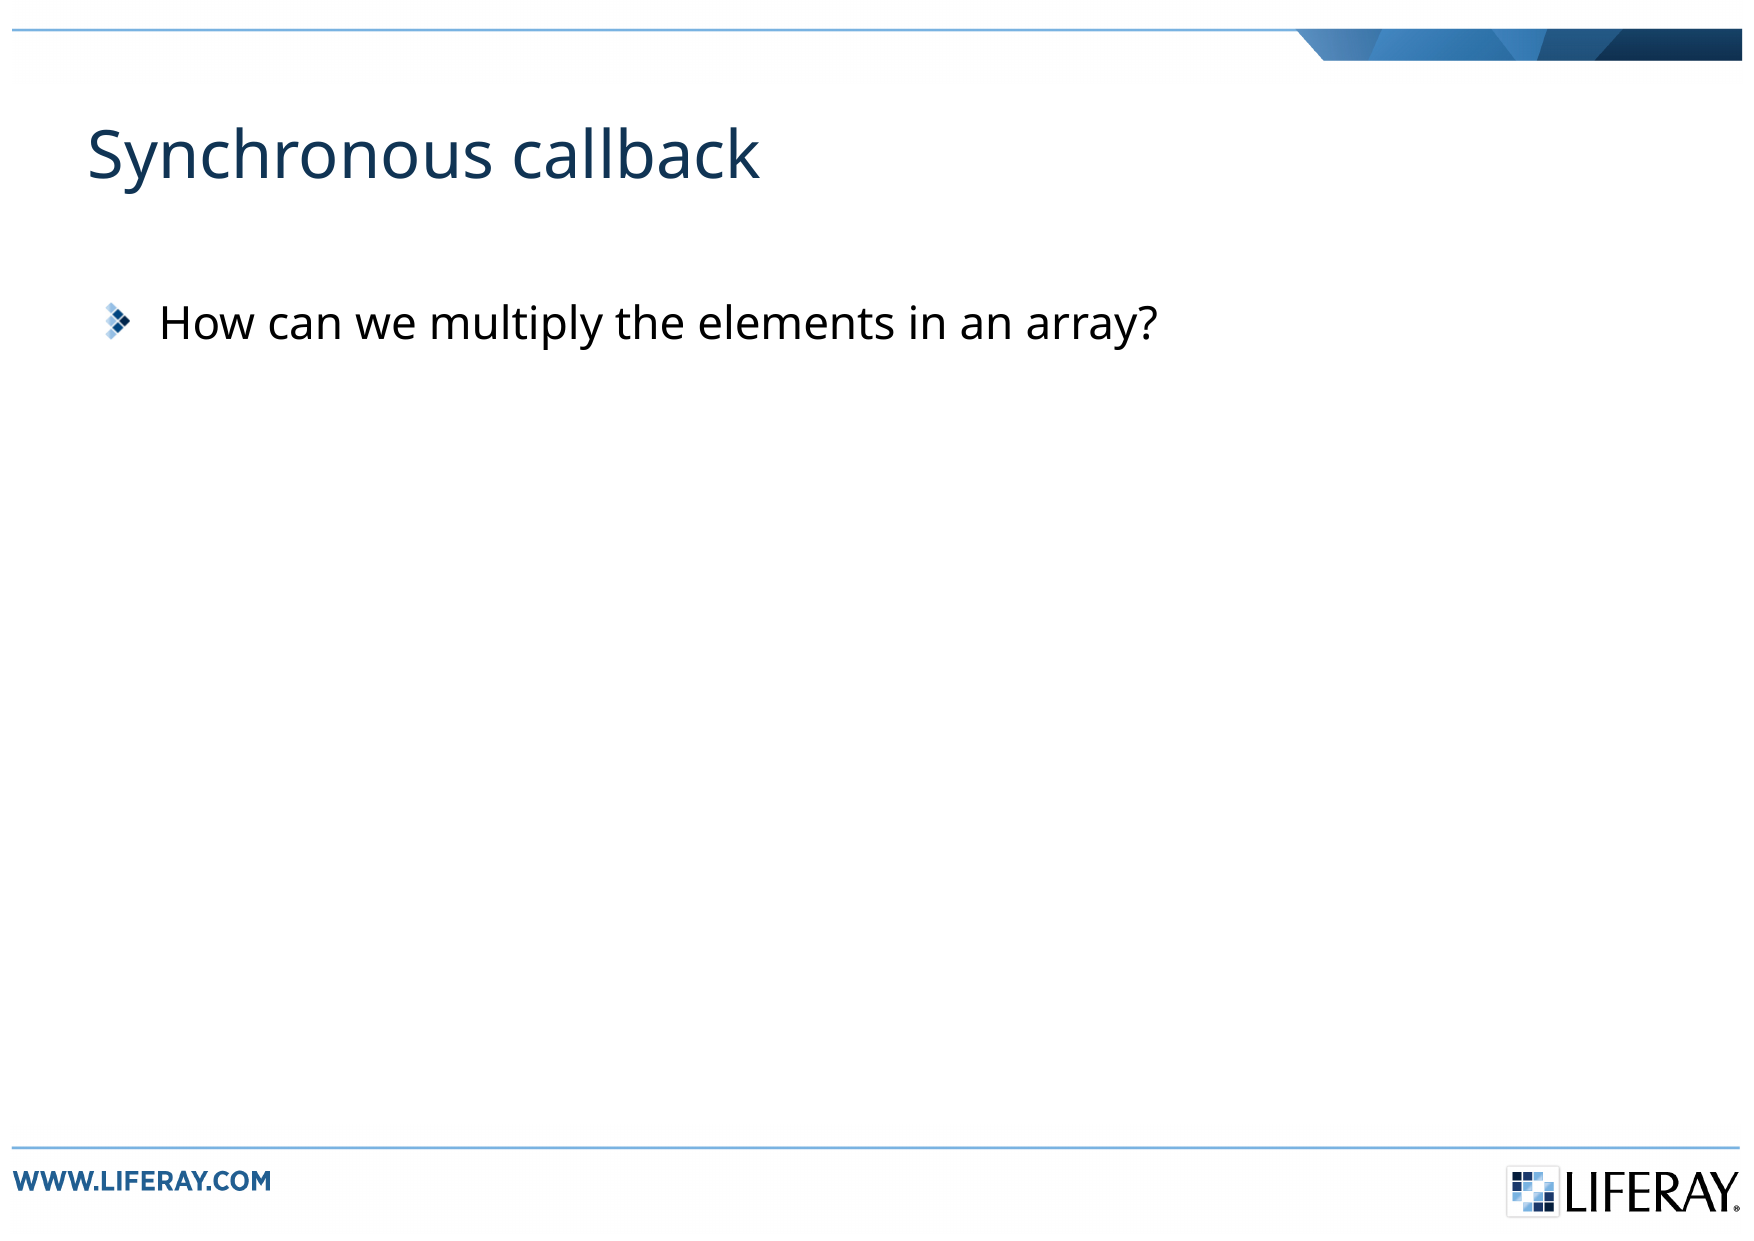

# Synchronous callback
How can we multiply the elements in an array?